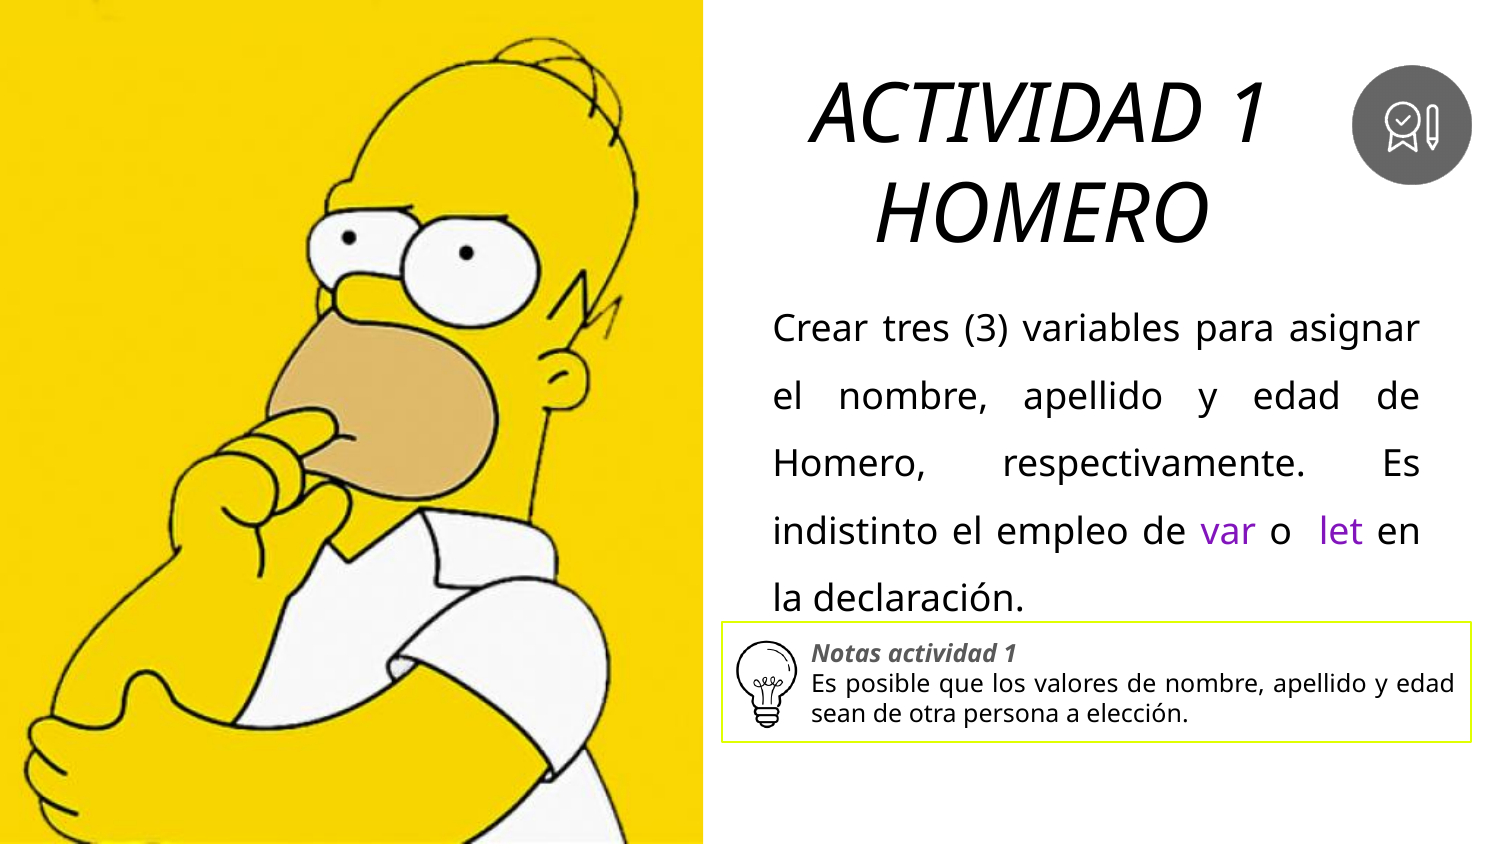

ACTIVIDAD 1
HOMERO
Crear tres (3) variables para asignar el nombre, apellido y edad de Homero, respectivamente. Es indistinto el empleo de var o let en la declaración.
Notas actividad 1
Es posible que los valores de nombre, apellido y edad sean de otra persona a elección.